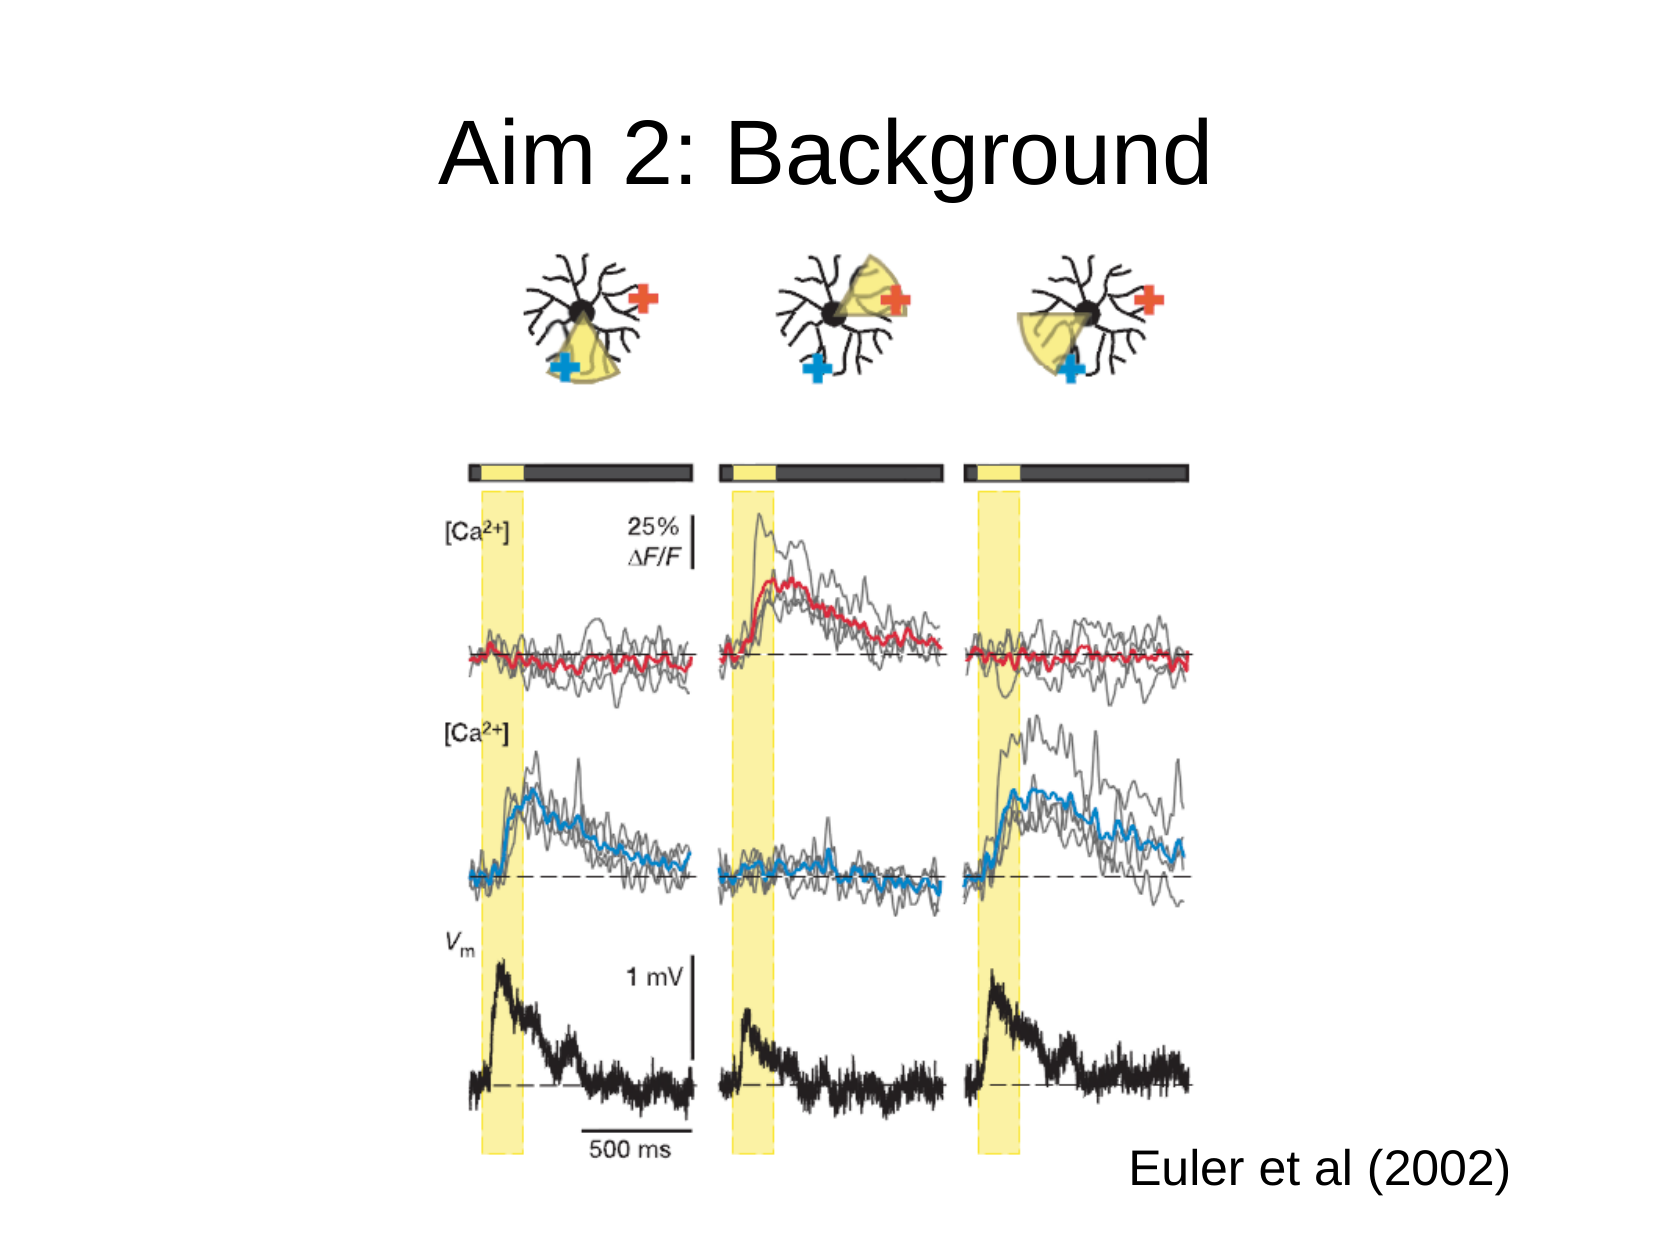

# Aim 2: Background
Euler et al (2002)